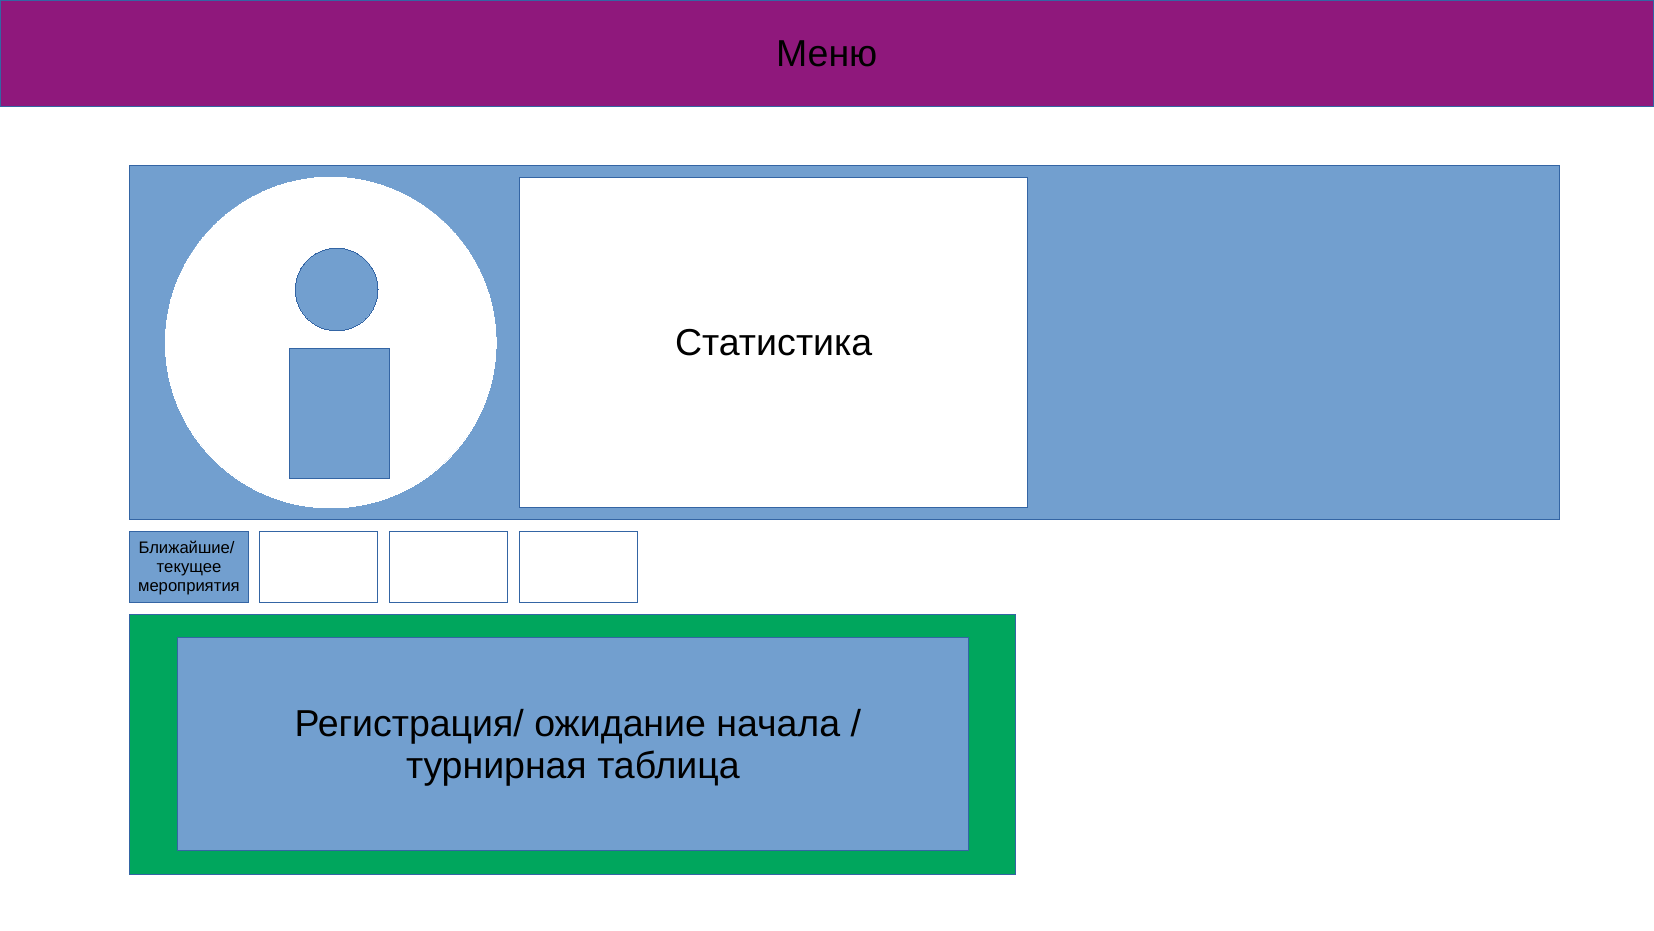

Меню
Статистика
Ближайшие/
текущее
мероприятия
 Регистрация/ ожидание начала /
турнирная таблица